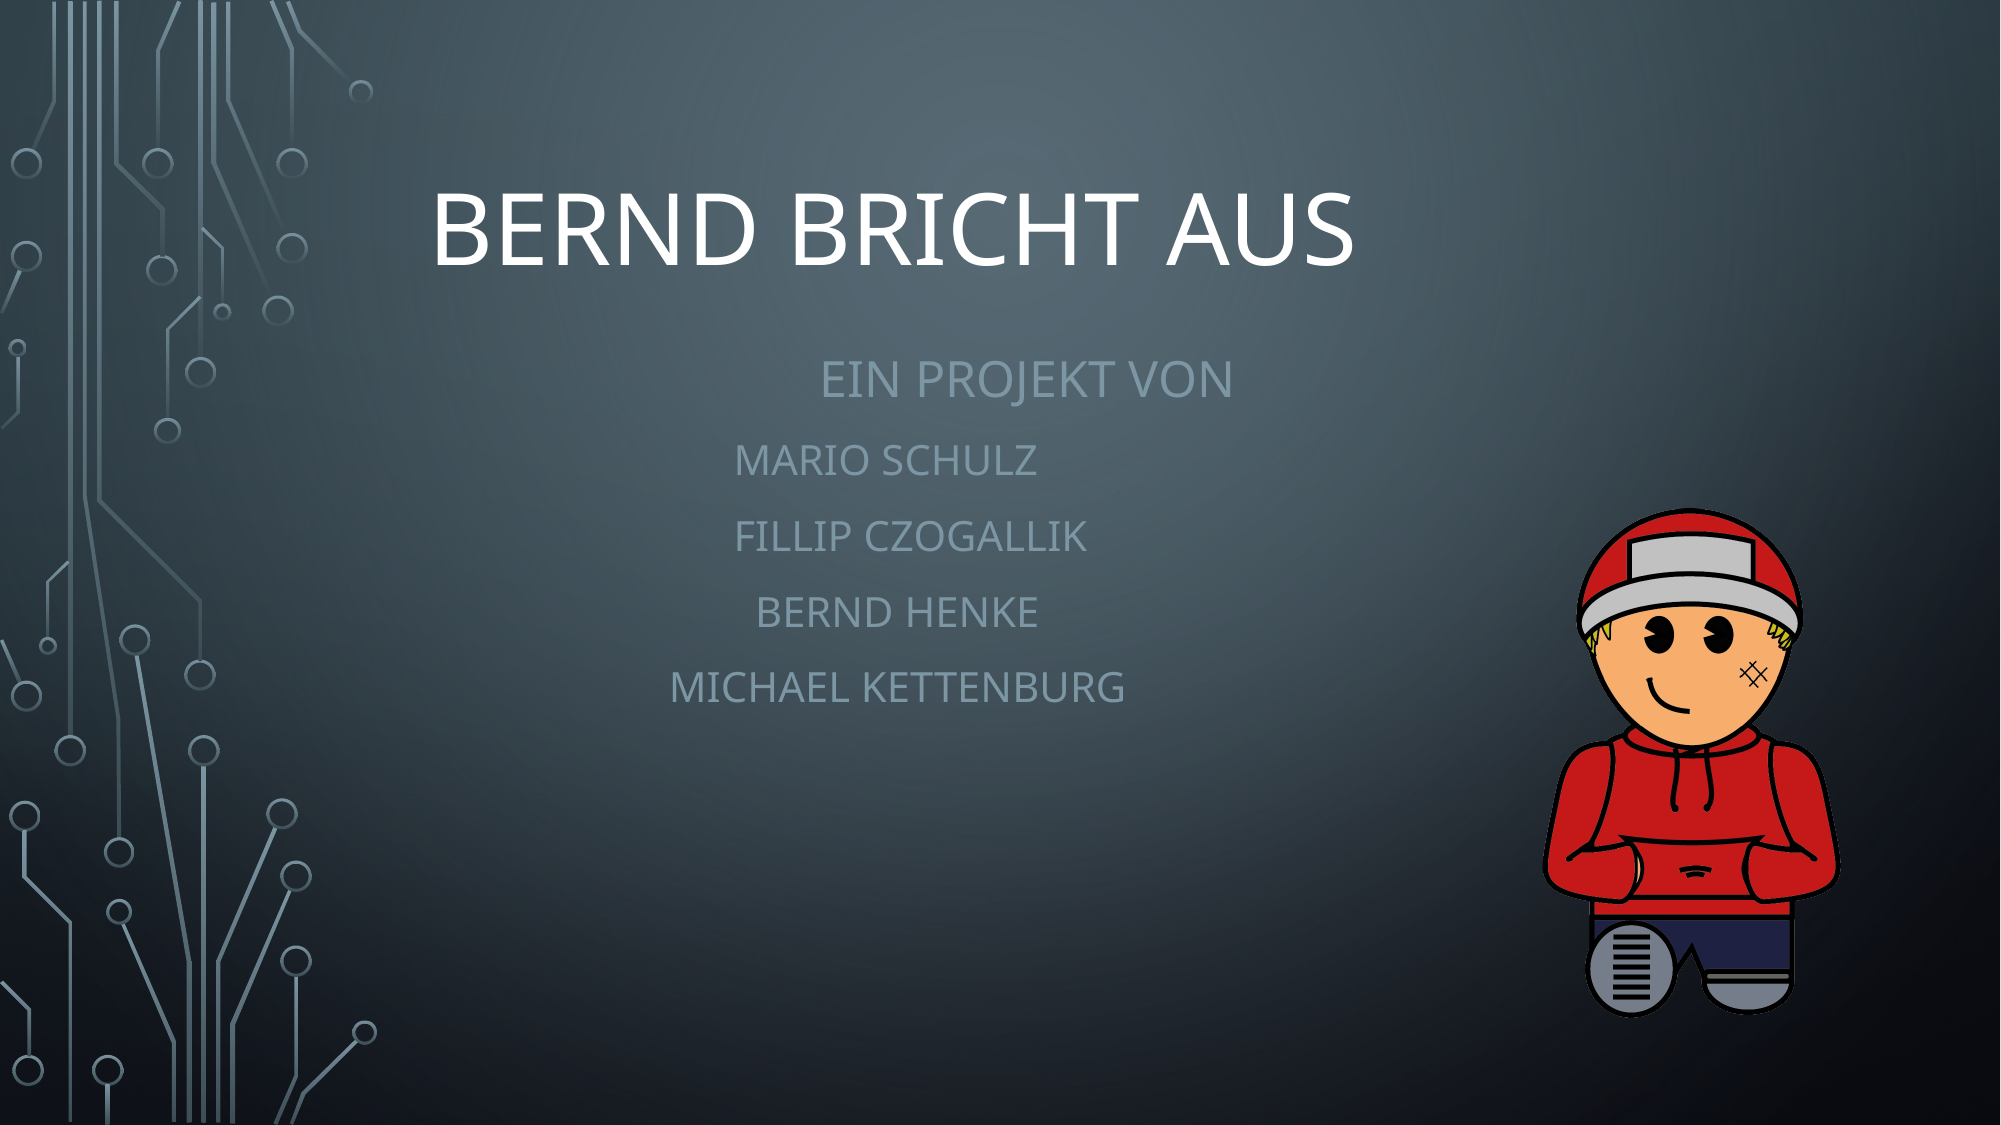

# bernd bricht aus
 Ein Projekt von
		 Mario Schulz
		 Fillip czogallik
		 Bernd henke
		Michael kettenburg